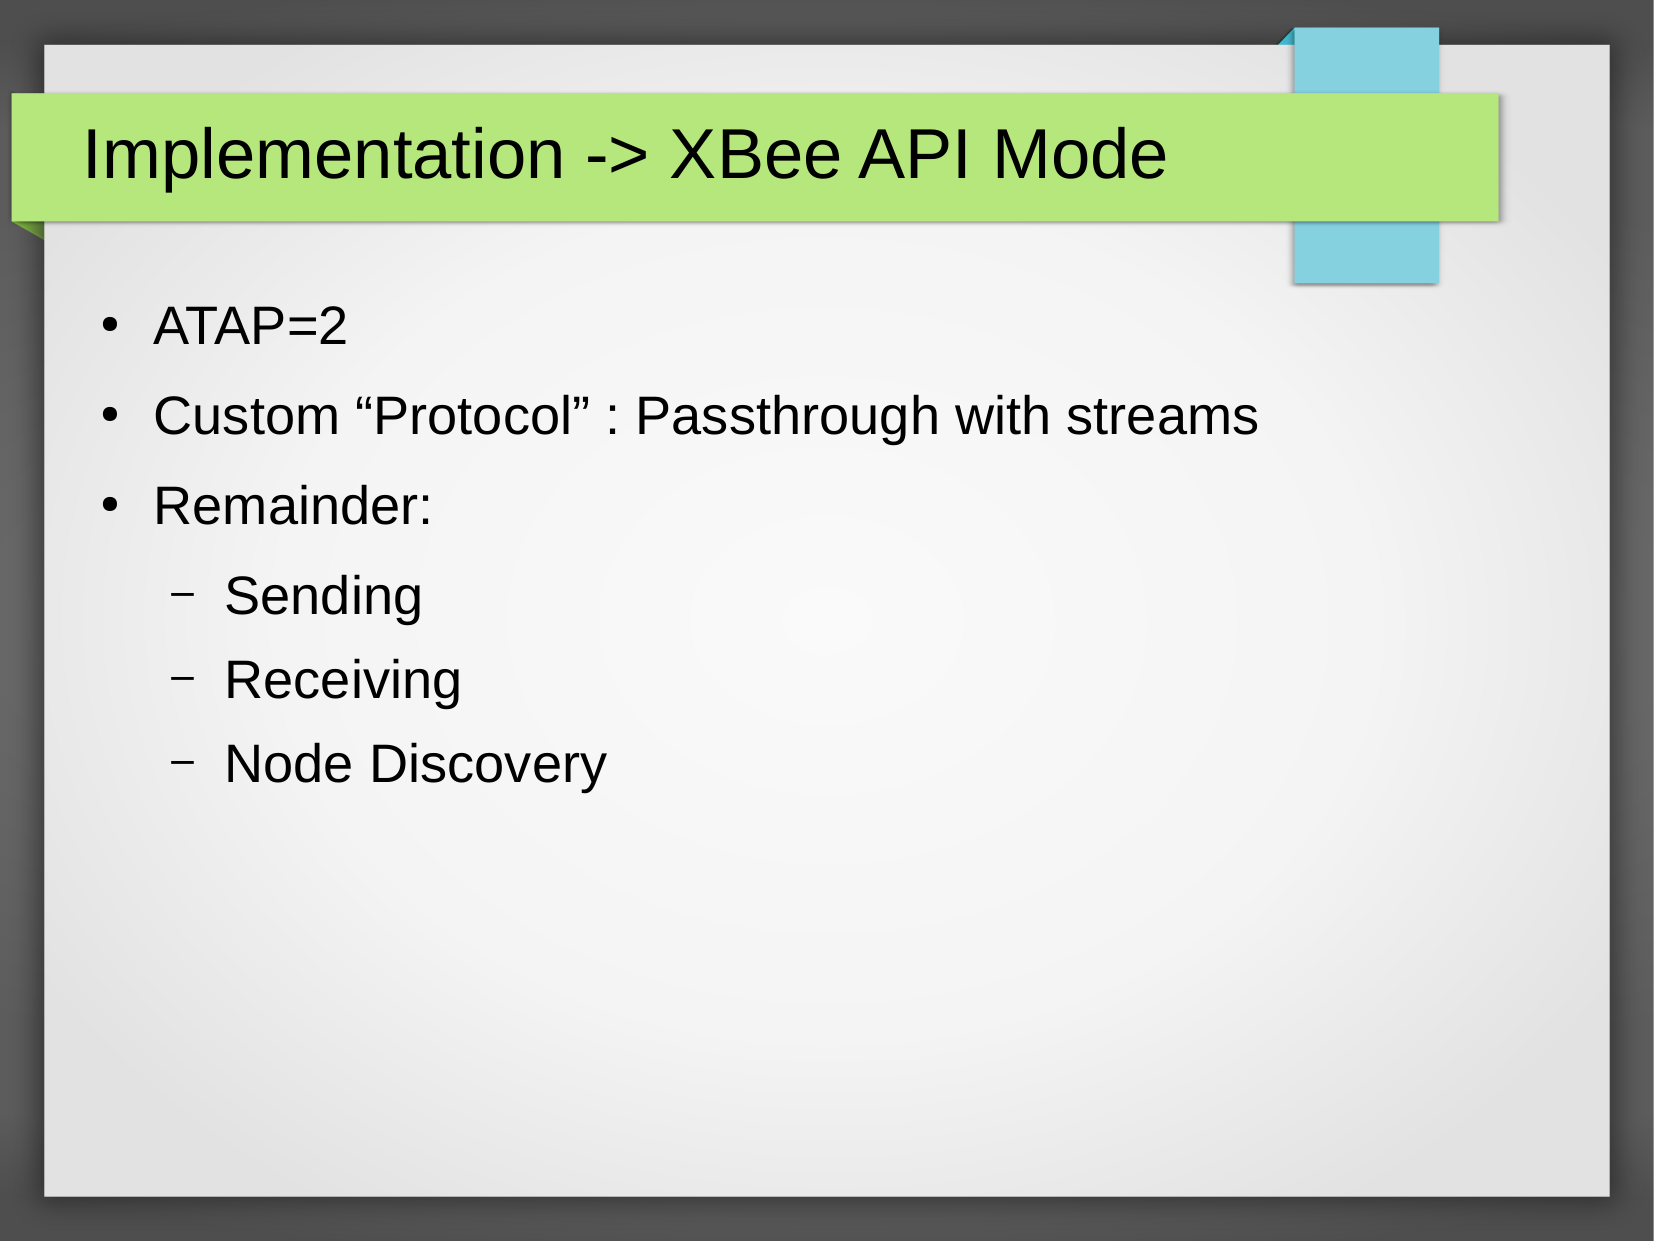

# Implementation -> XBee API Mode
ATAP=2
Custom “Protocol” : Passthrough with streams
Remainder:
Sending
Receiving
Node Discovery